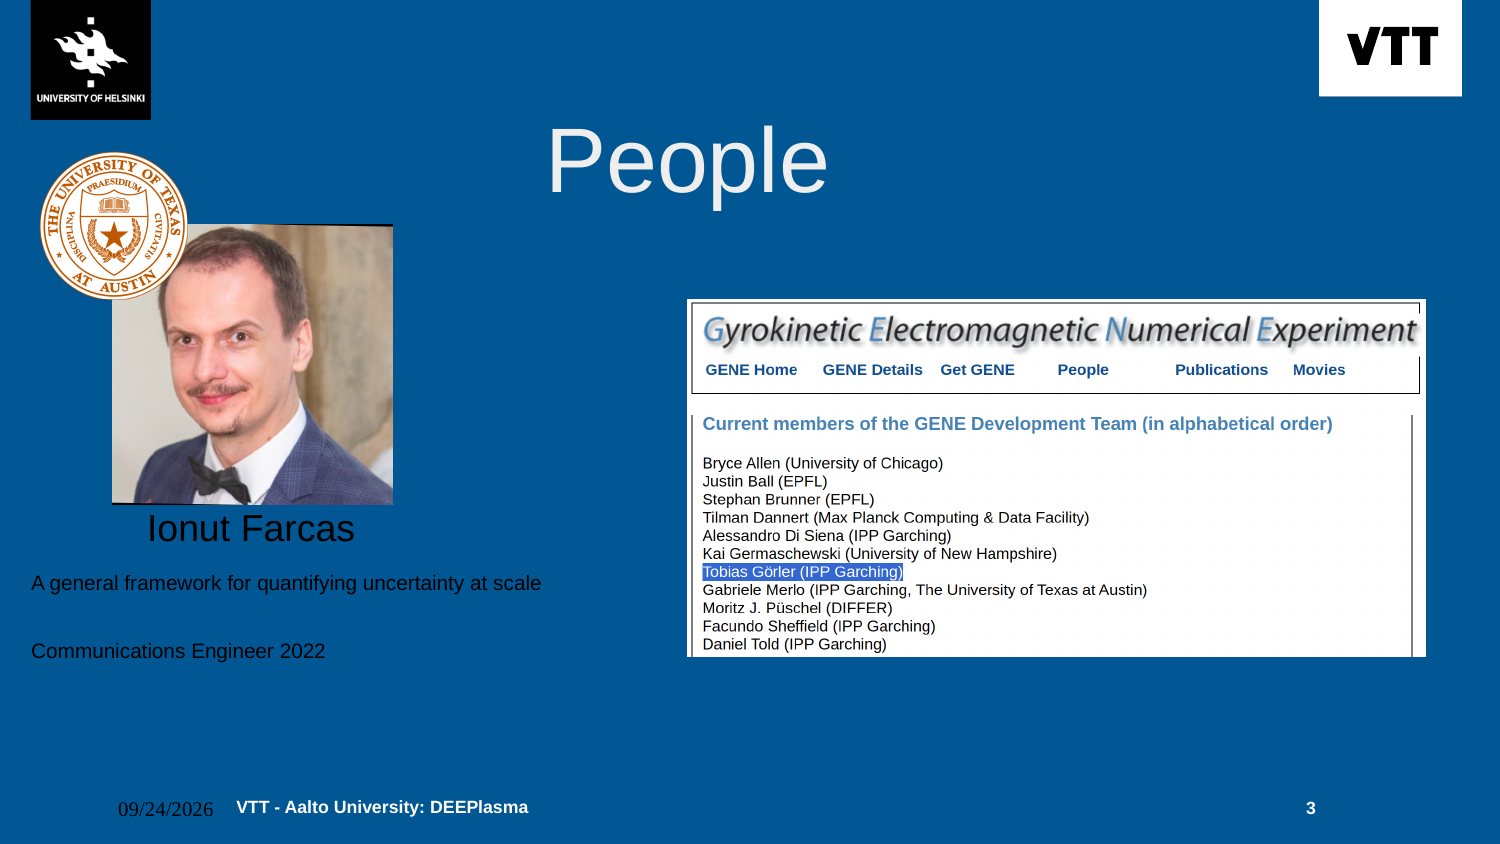

# People
Ionut Farcas
A general framework for quantifying uncertainty at scale
Communications Engineer 2022
VTT - Aalto University: DEEPlasma
3